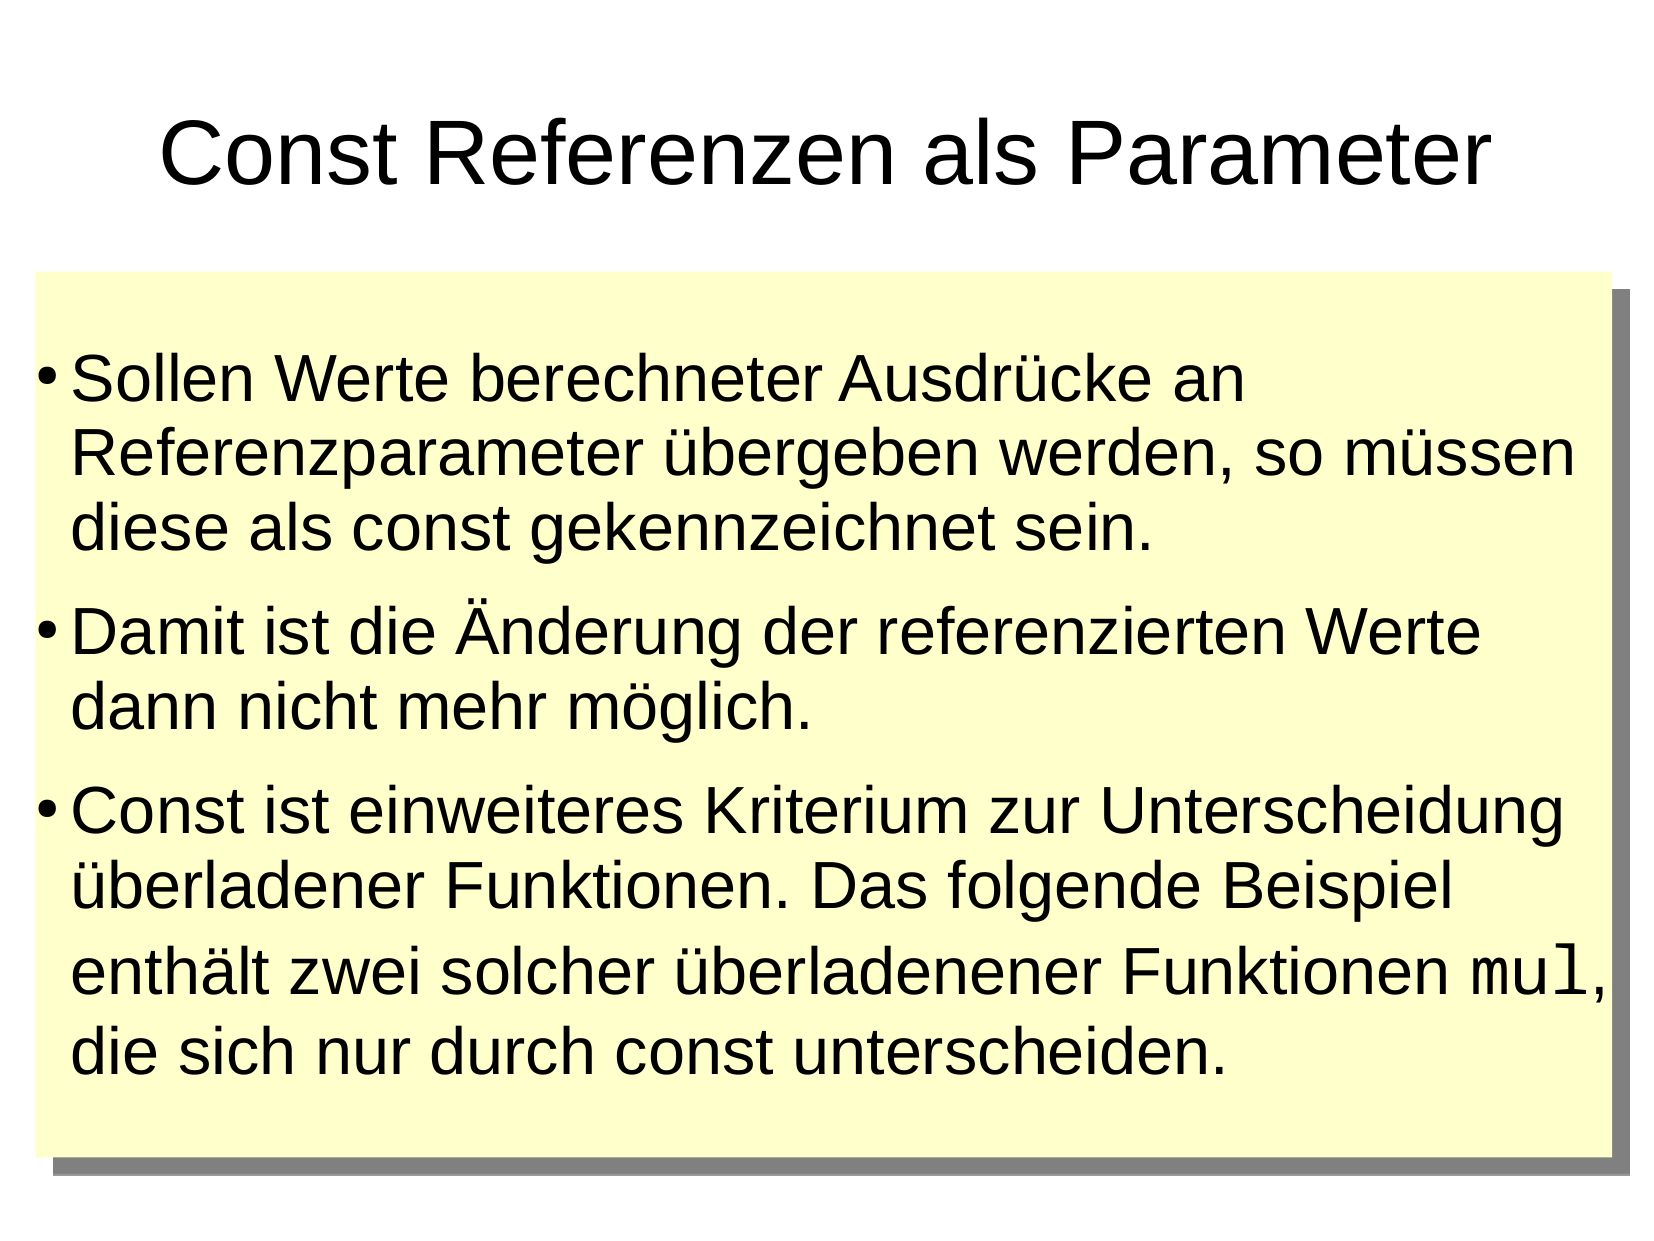

# Const Referenzen als Parameter
Sollen Werte berechneter Ausdrücke an Referenzparameter übergeben werden, so müssen diese als const gekennzeichnet sein.
Damit ist die Änderung der referenzierten Werte dann nicht mehr möglich.
Const ist einweiteres Kriterium zur Unterscheidung überladener Funktionen. Das folgende Beispiel enthält zwei solcher überladenener Funktionen mul, die sich nur durch const unterscheiden.
13